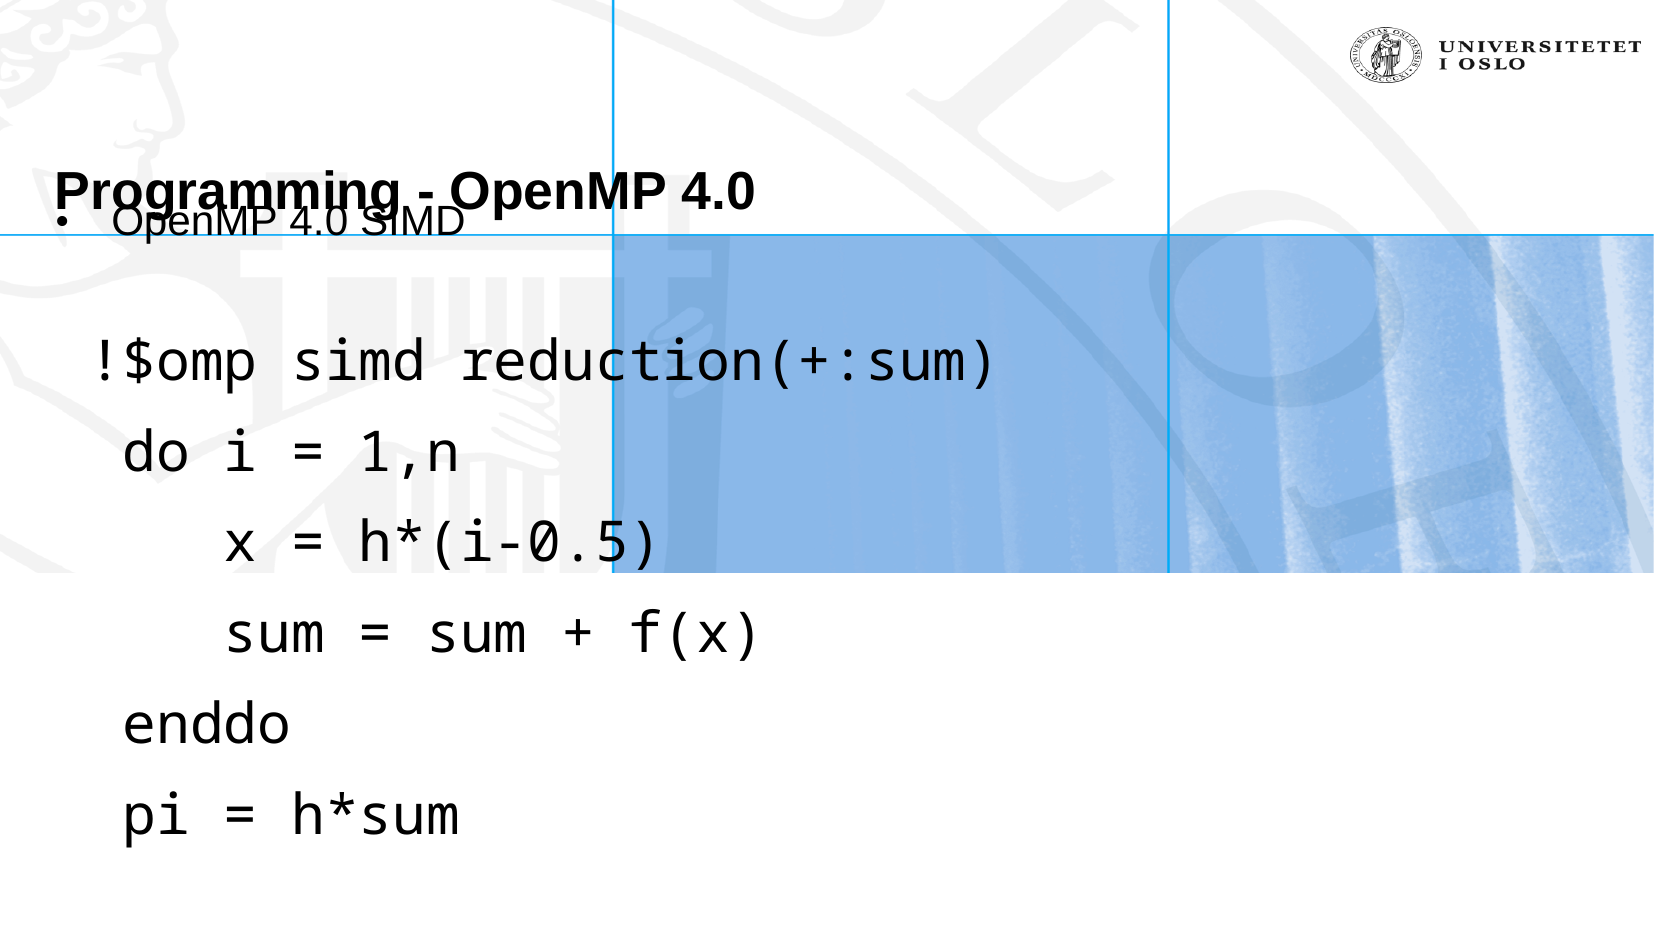

# Programming - OpenMP 4.0
OpenMP 4.0 SIMD
 !$omp simd reduction(+:sum)
 do i = 1,n
 x = h*(i-0.5)
 sum = sum + f(x)
 enddo
 pi = h*sum